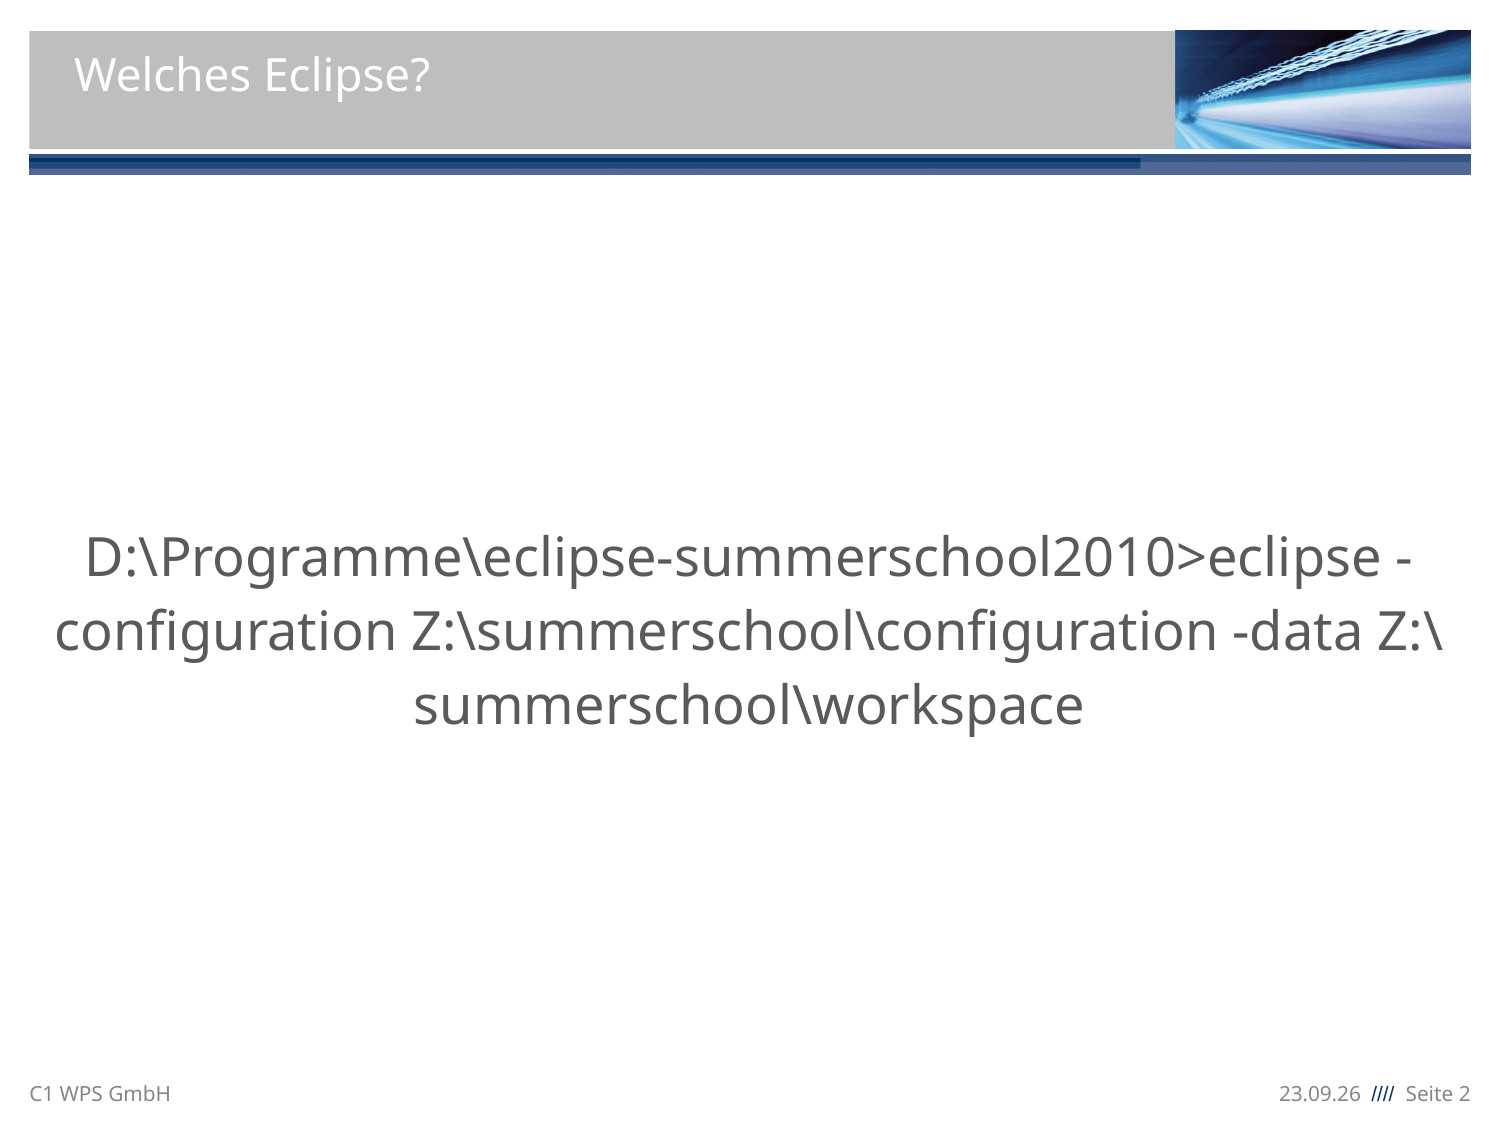

#
Welches Eclipse?
D:\Programme\eclipse-summerschool2010>eclipse -configuration Z:\summerschool\configuration -data Z:\summerschool\workspace